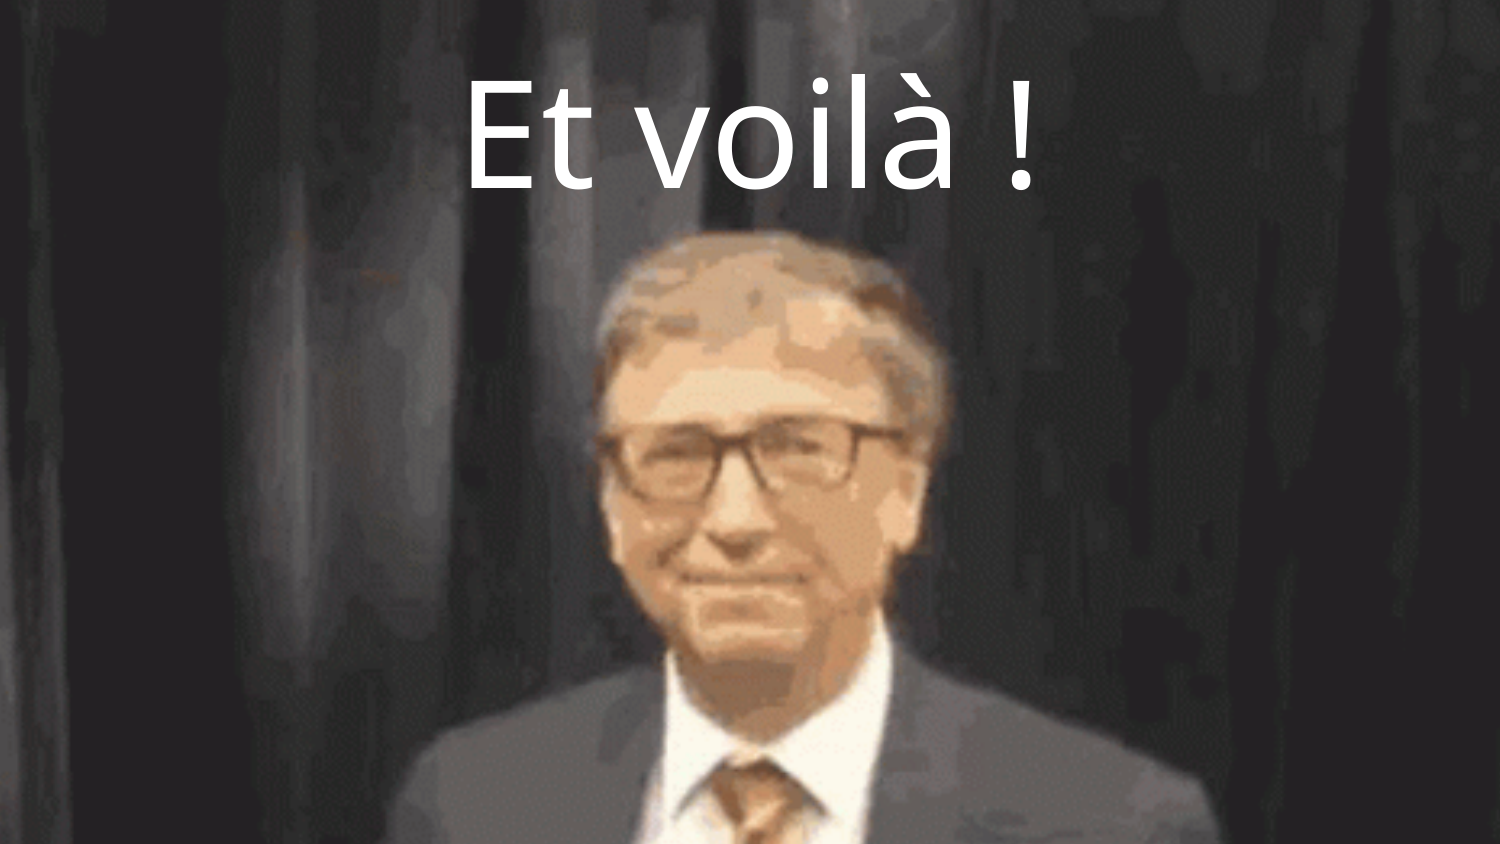

Et voilà !
# Et voilà !